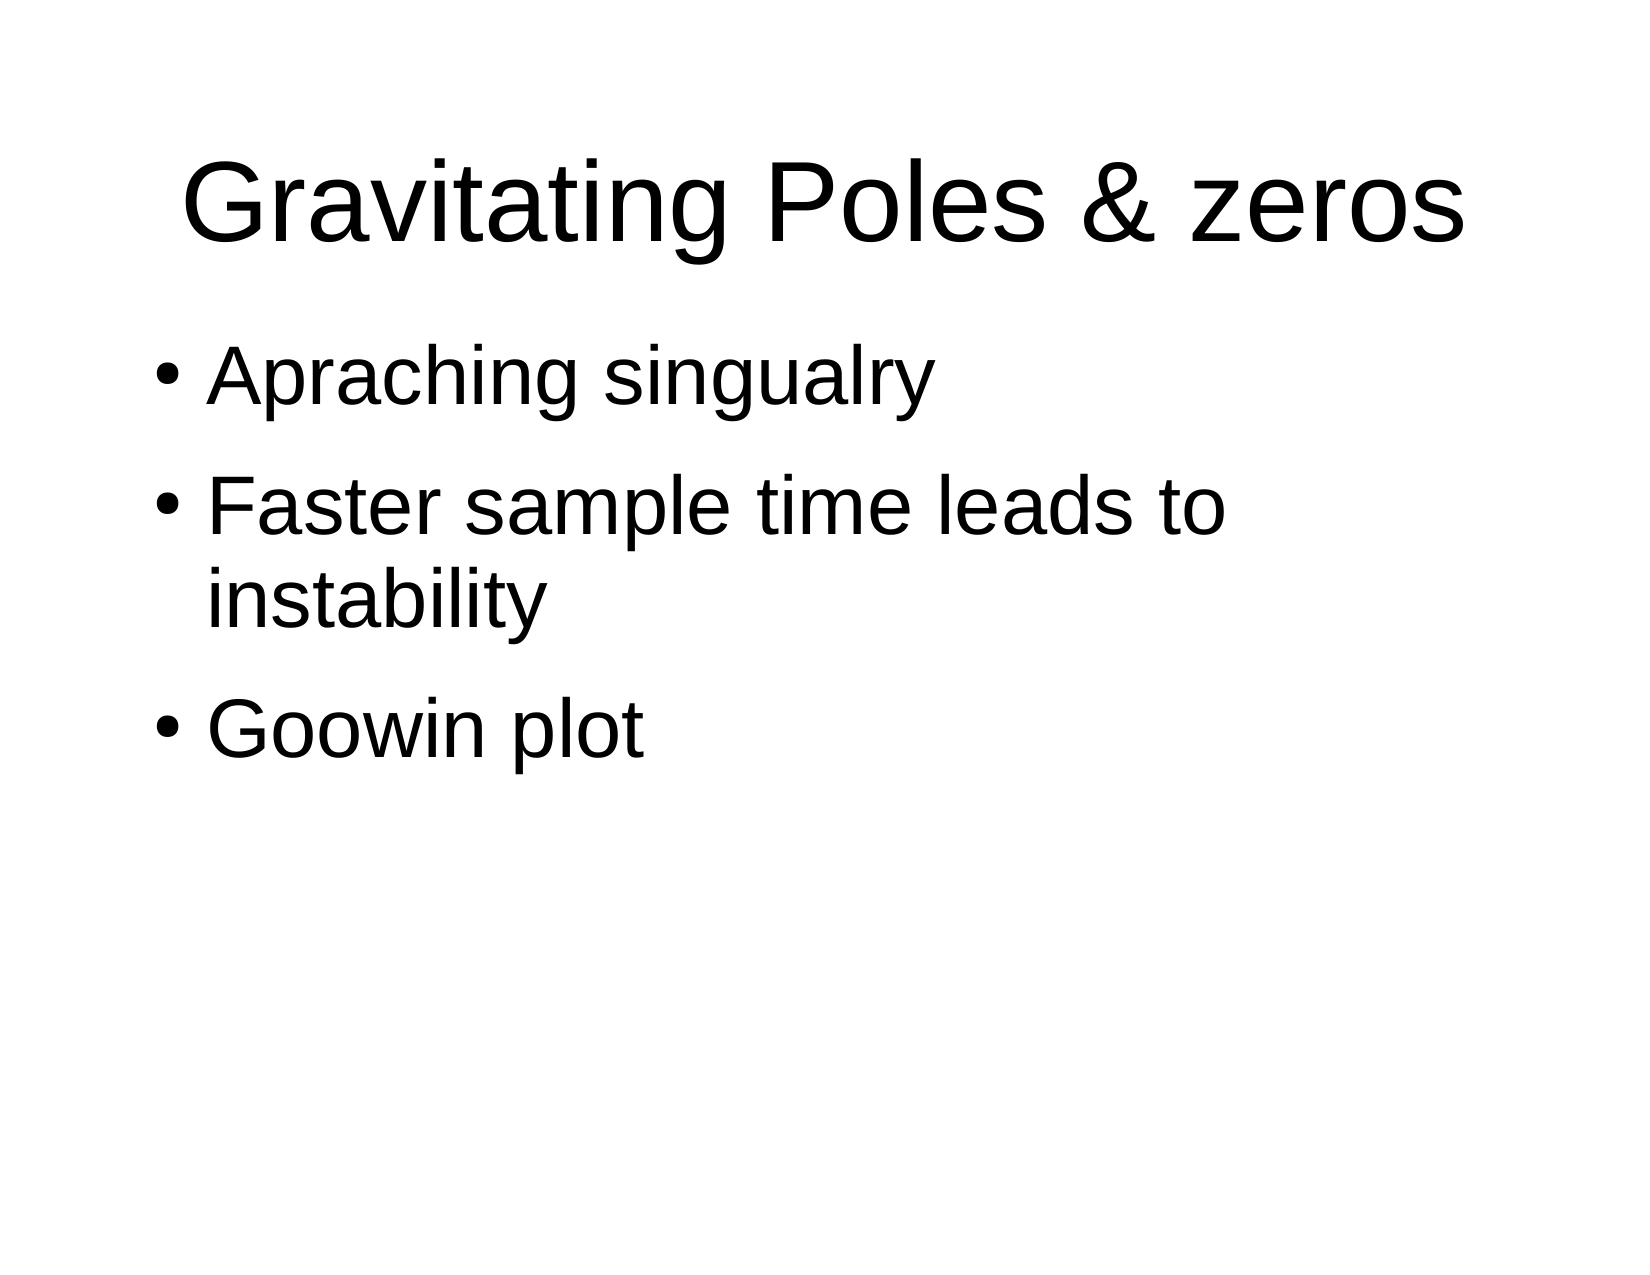

# Gravitating Poles & zeros
Apraching singualry
Faster sample time leads to instability
Goowin plot